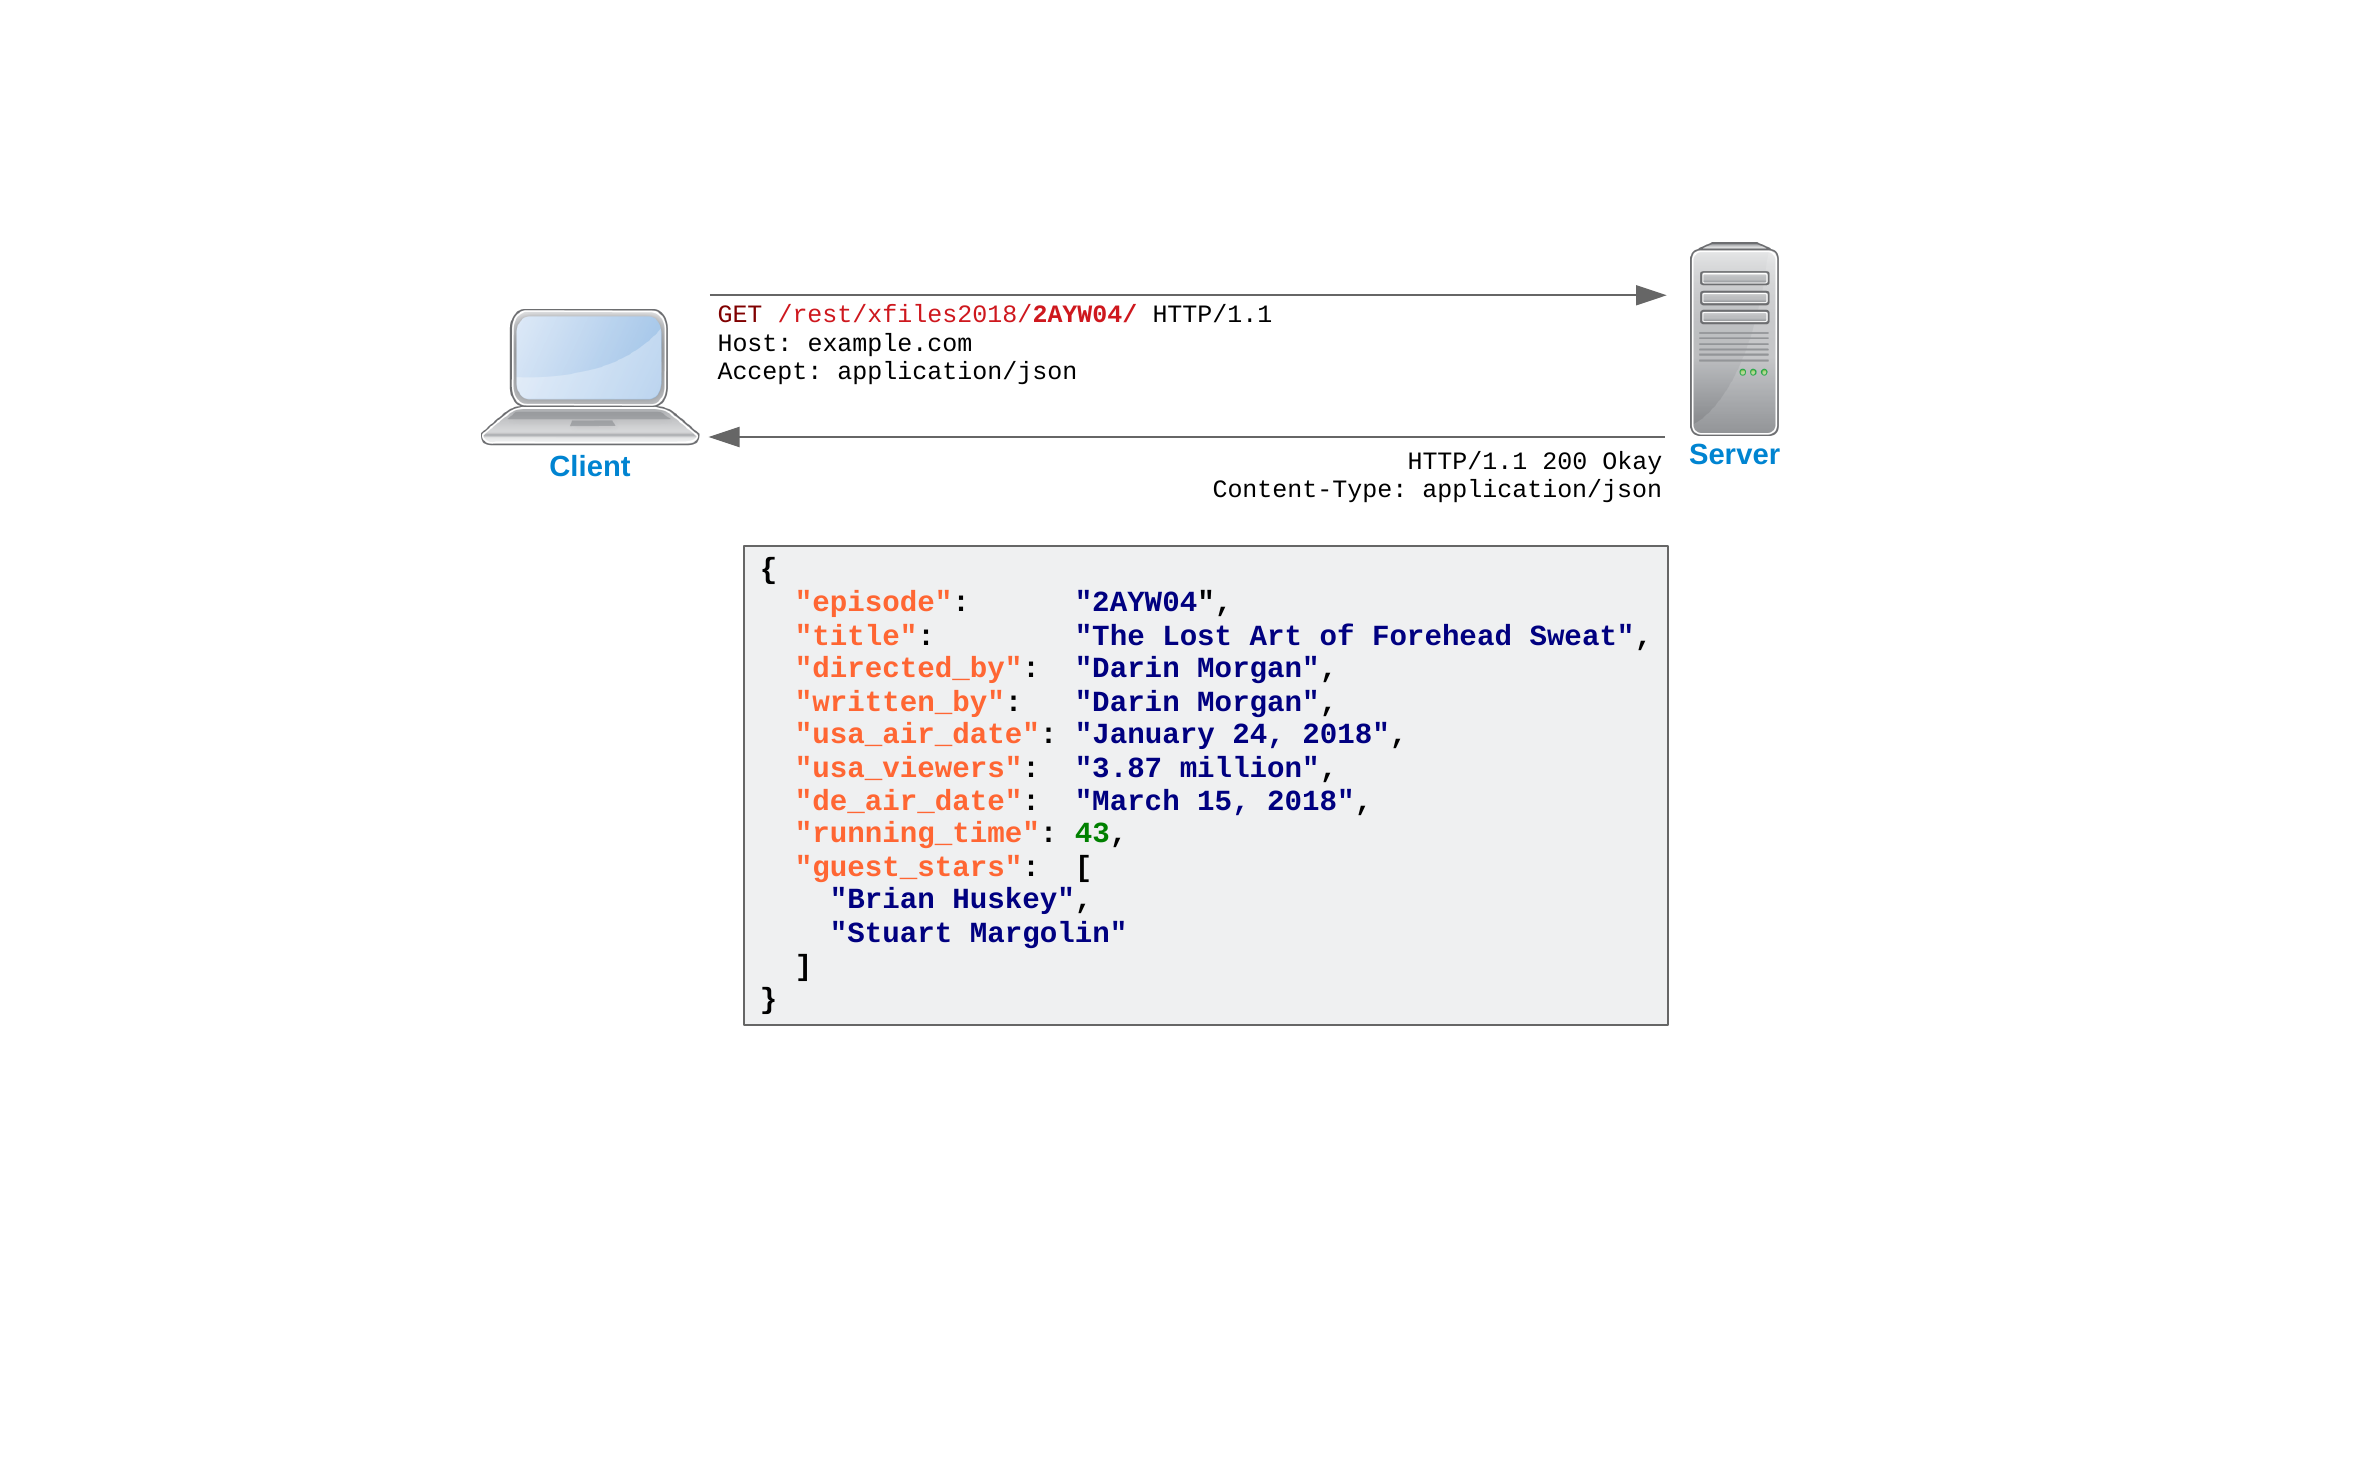

GET /rest/xfiles2018/2AYW04/ HTTP/1.1
Host: example.com
Accept: application/json
Server
HTTP/1.1 200 Okay
Content-Type: application/json
Client
{
 "episode": "2AYW04",
 "title": "The Lost Art of Forehead Sweat",
 "directed_by": "Darin Morgan",
 "written_by": "Darin Morgan",
 "usa_air_date": "January 24, 2018",
 "usa_viewers": "3.87 million",
 "de_air_date": "March 15, 2018",
 "running_time": 43,
 "guest_stars": [
 "Brian Huskey",
 "Stuart Margolin"
 ]
}